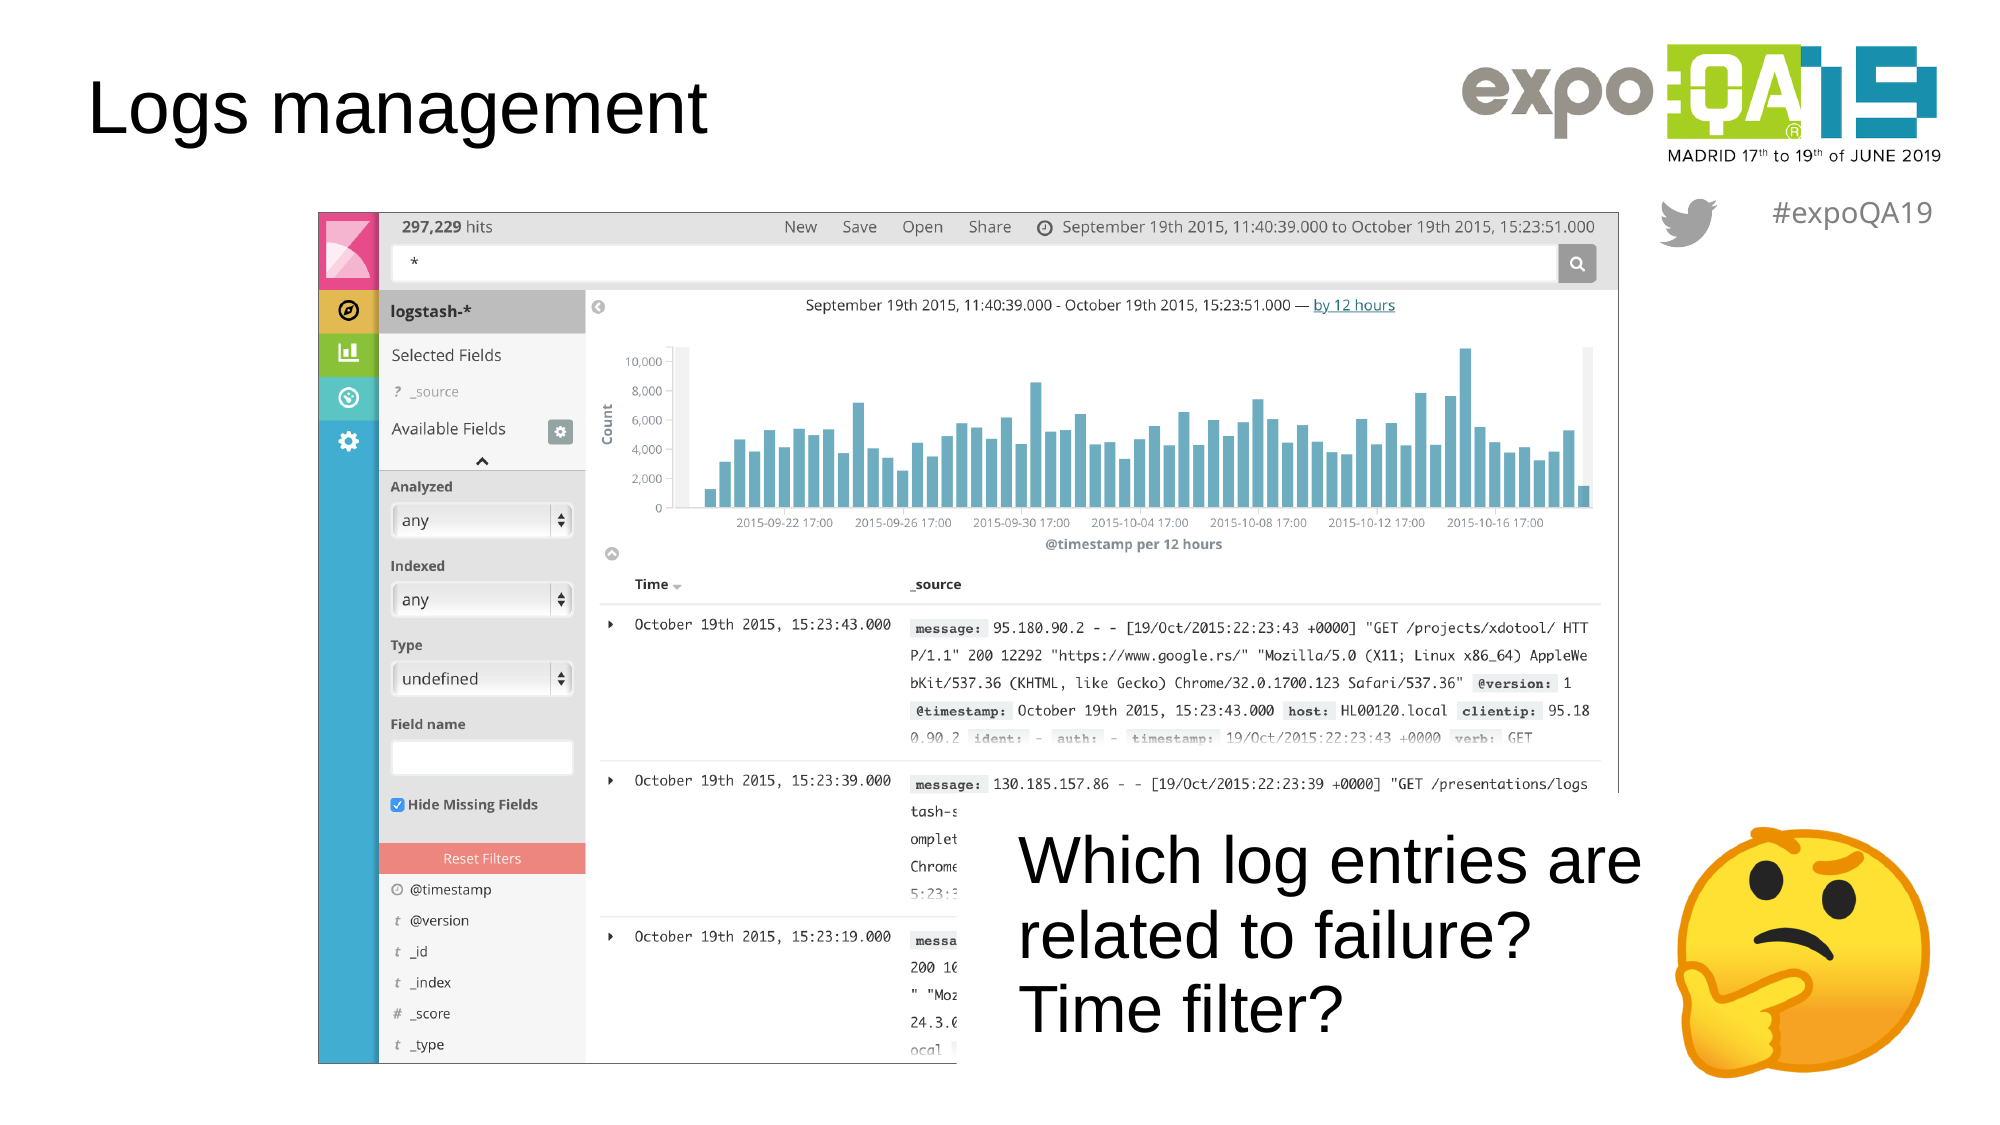

# Logs management
Which log entries are related to failure?
Time filter?